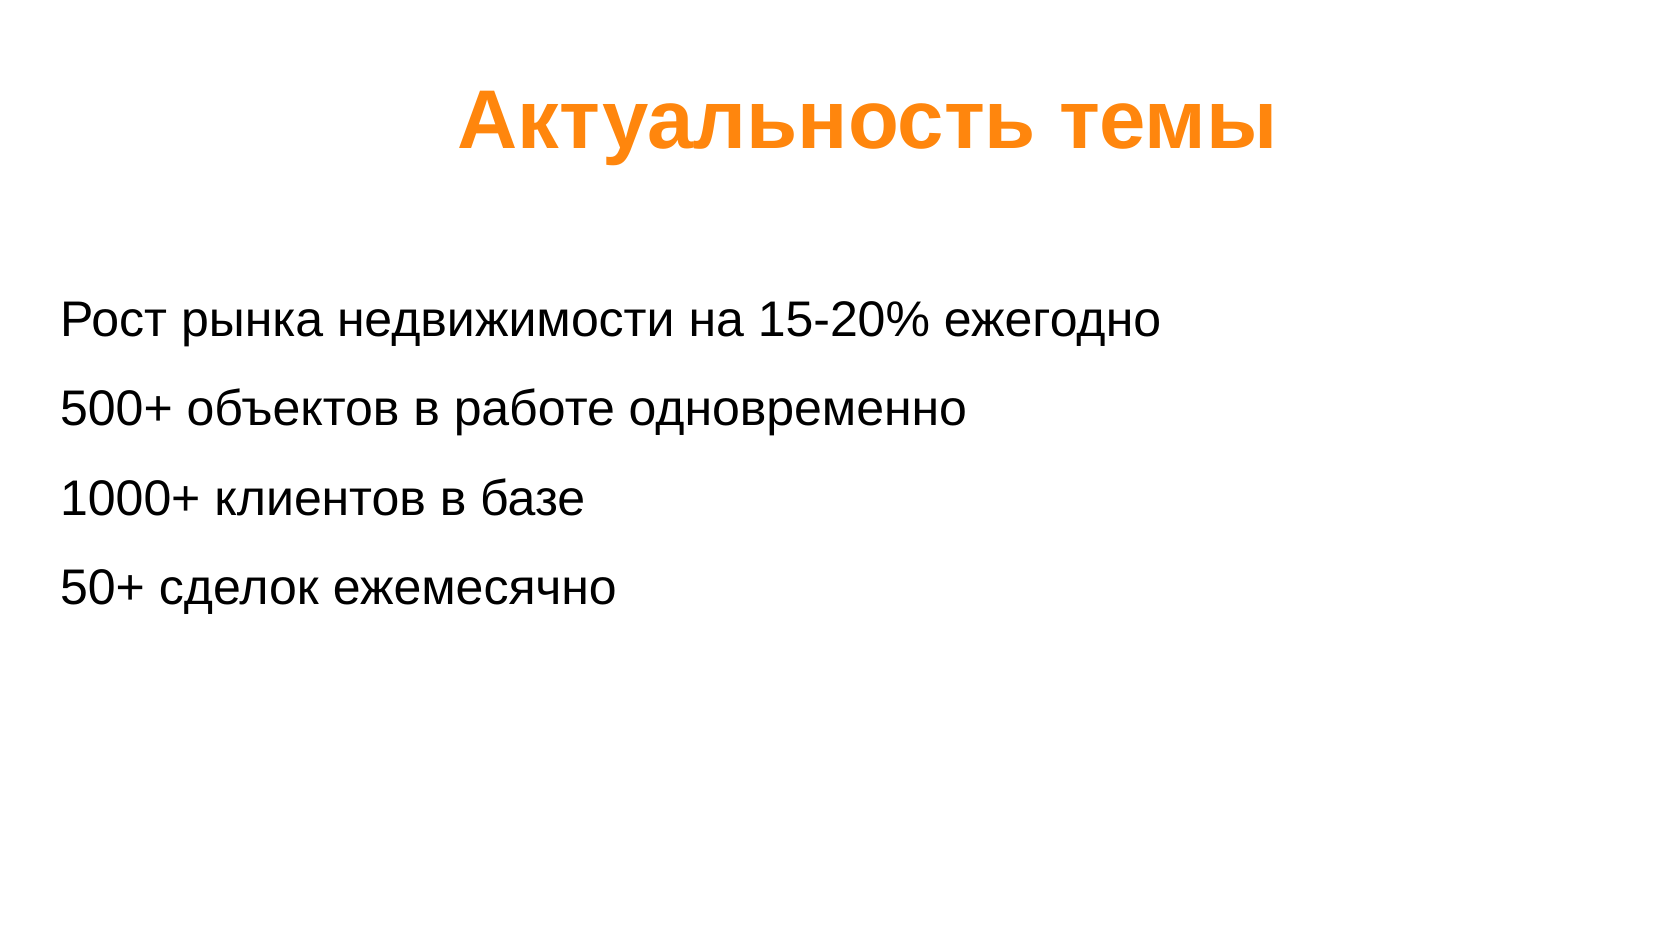

# Актуальность темы
Рост рынка недвижимости на 15-20% ежегодно
500+ объектов в работе одновременно
1000+ клиентов в базе
50+ сделок ежемесячно